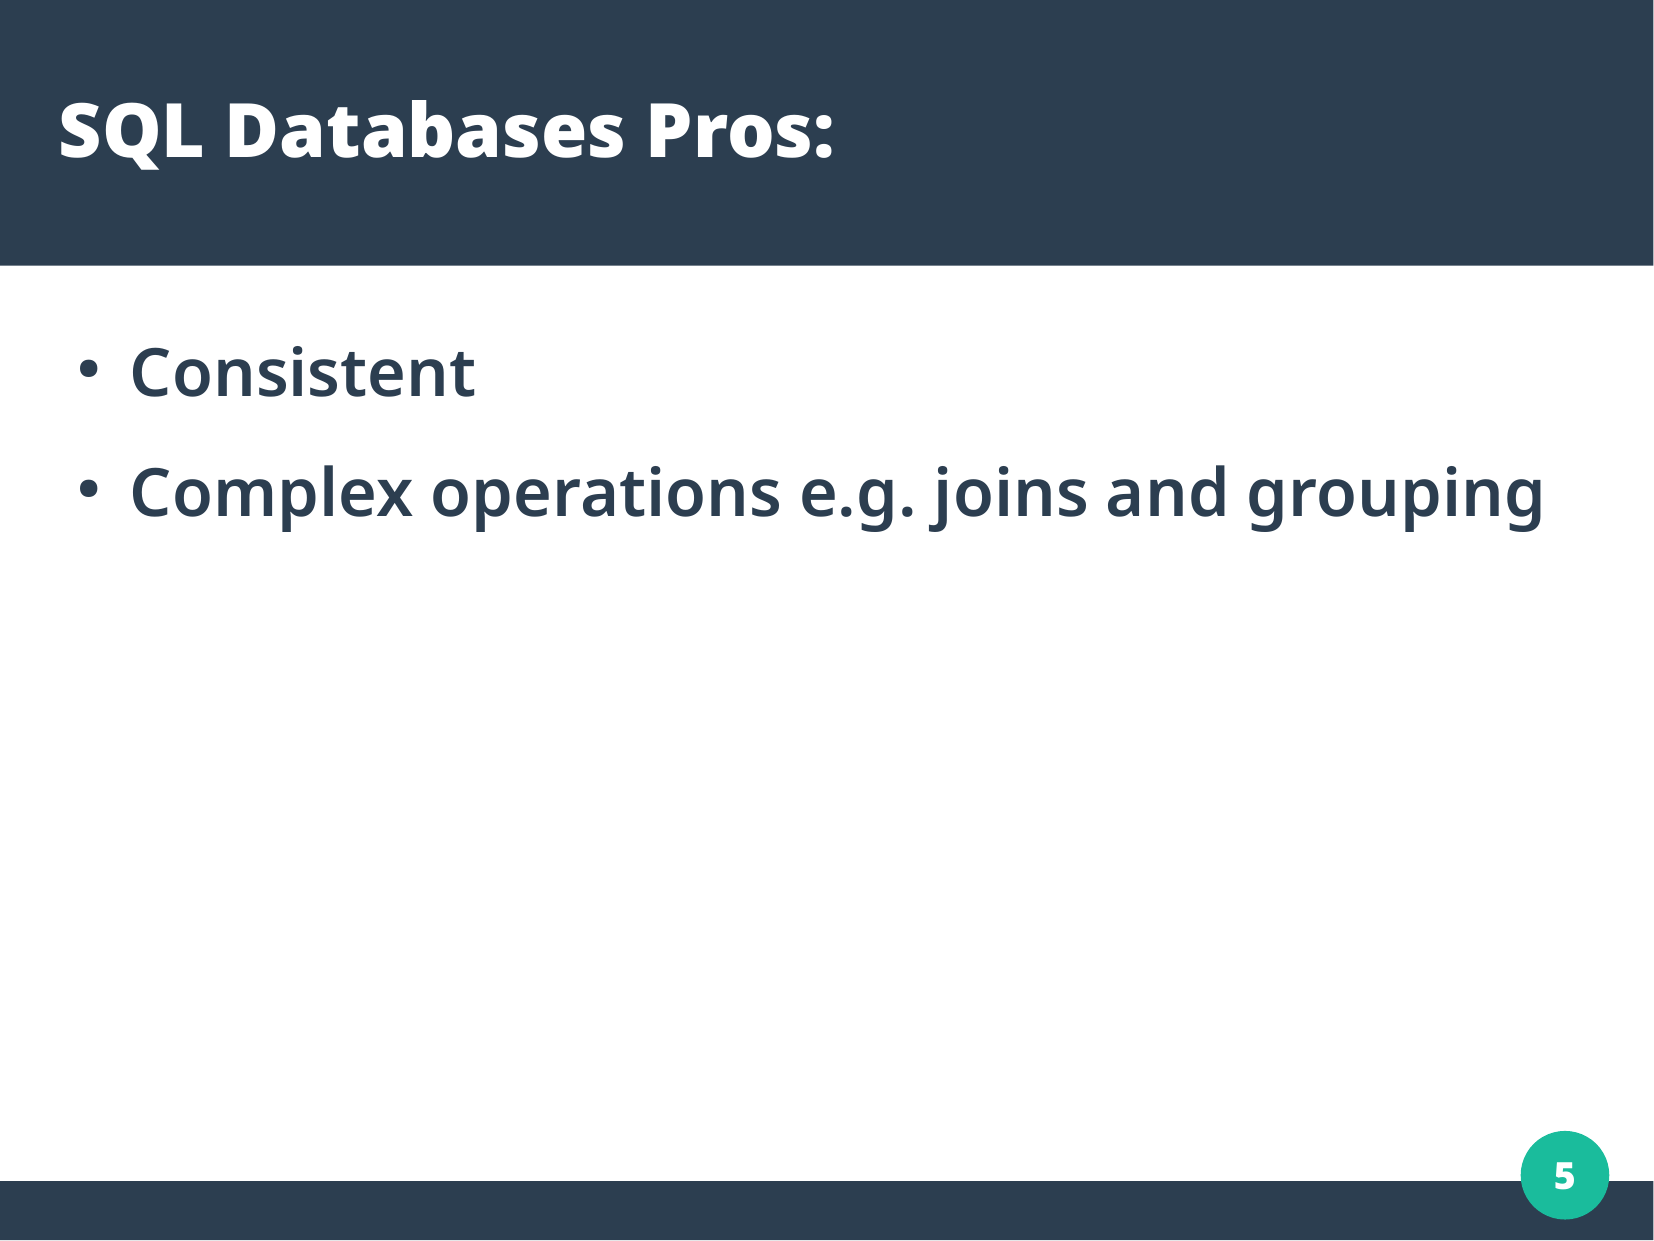

# SQL Databases Pros:
Consistent
Complex operations e.g. joins and grouping
5